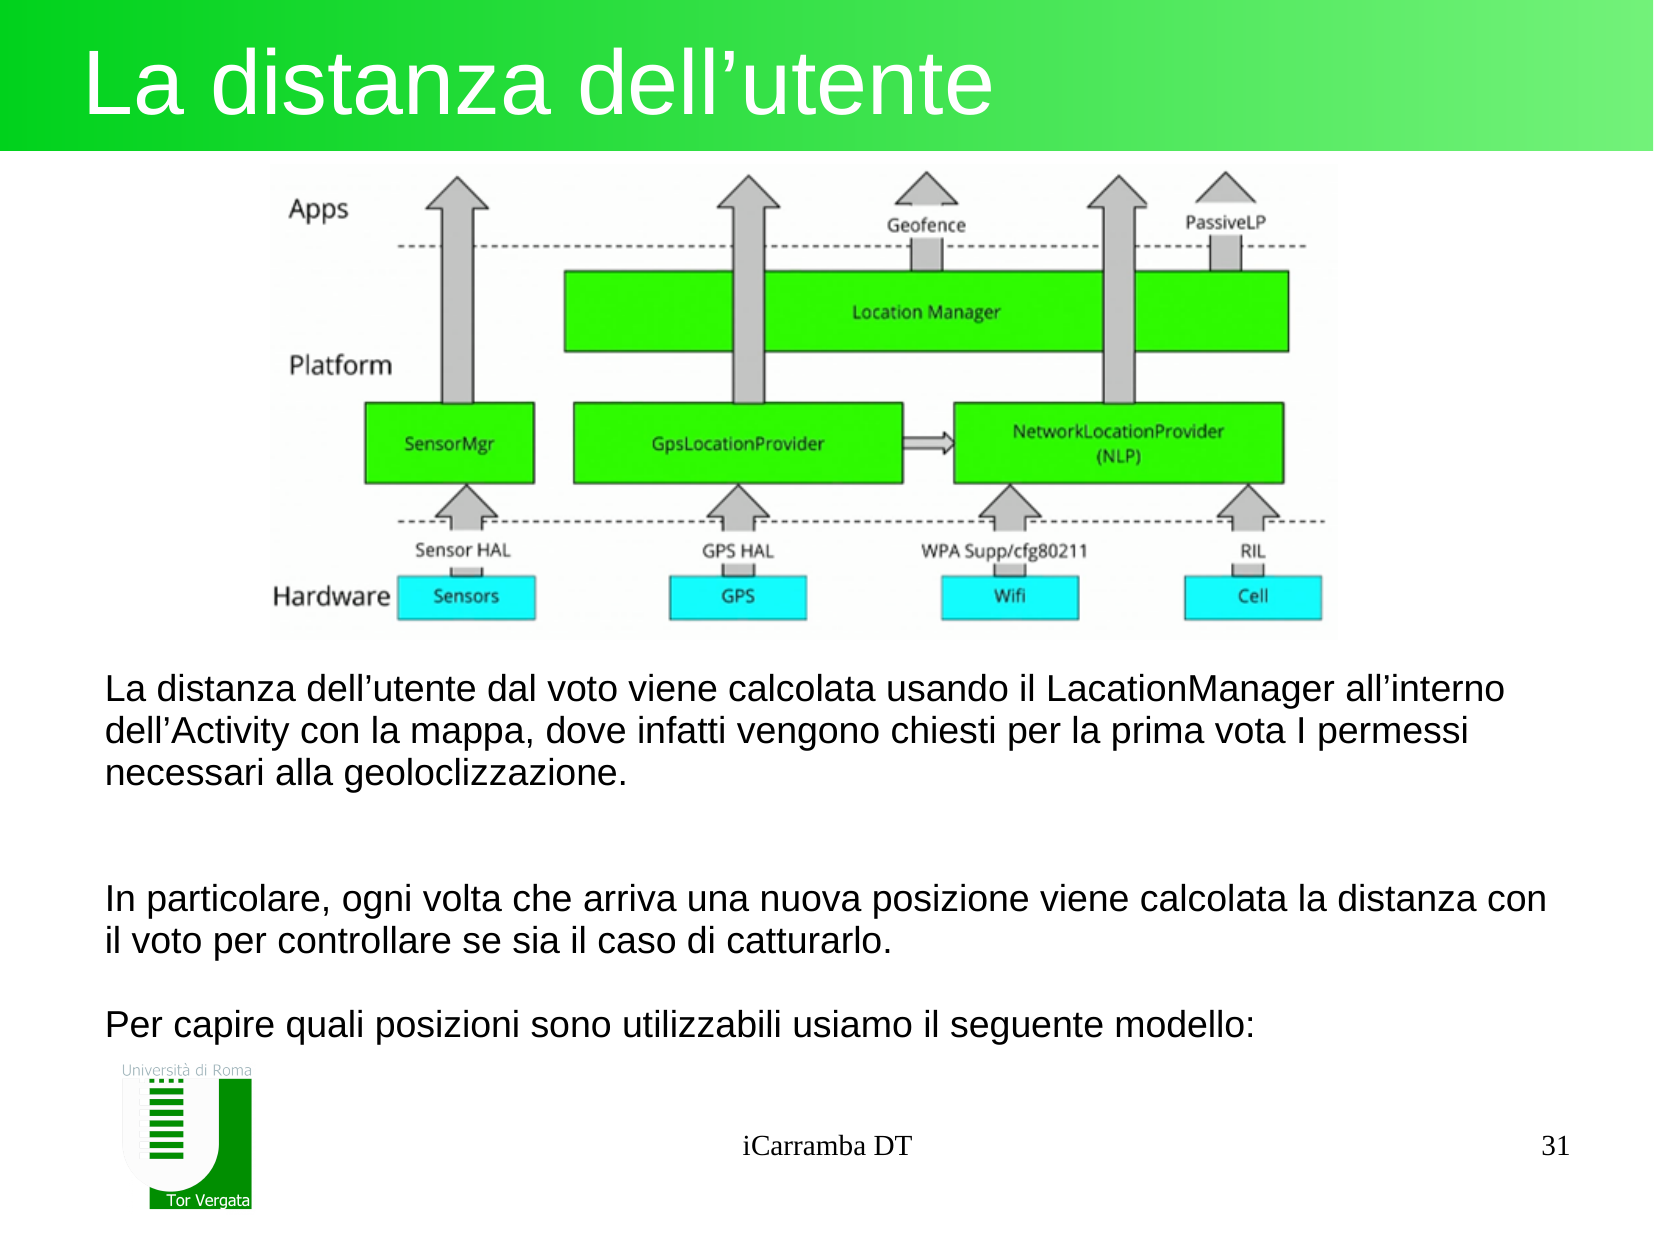

# La distanza dell’utente
La distanza dell’utente dal voto viene calcolata usando il LacationManager all’interno dell’Activity con la mappa, dove infatti vengono chiesti per la prima vota I permessi necessari alla geoloclizzazione.
In particolare, ogni volta che arriva una nuova posizione viene calcolata la distanza con il voto per controllare se sia il caso di catturarlo.
Per capire quali posizioni sono utilizzabili usiamo il seguente modello:
31